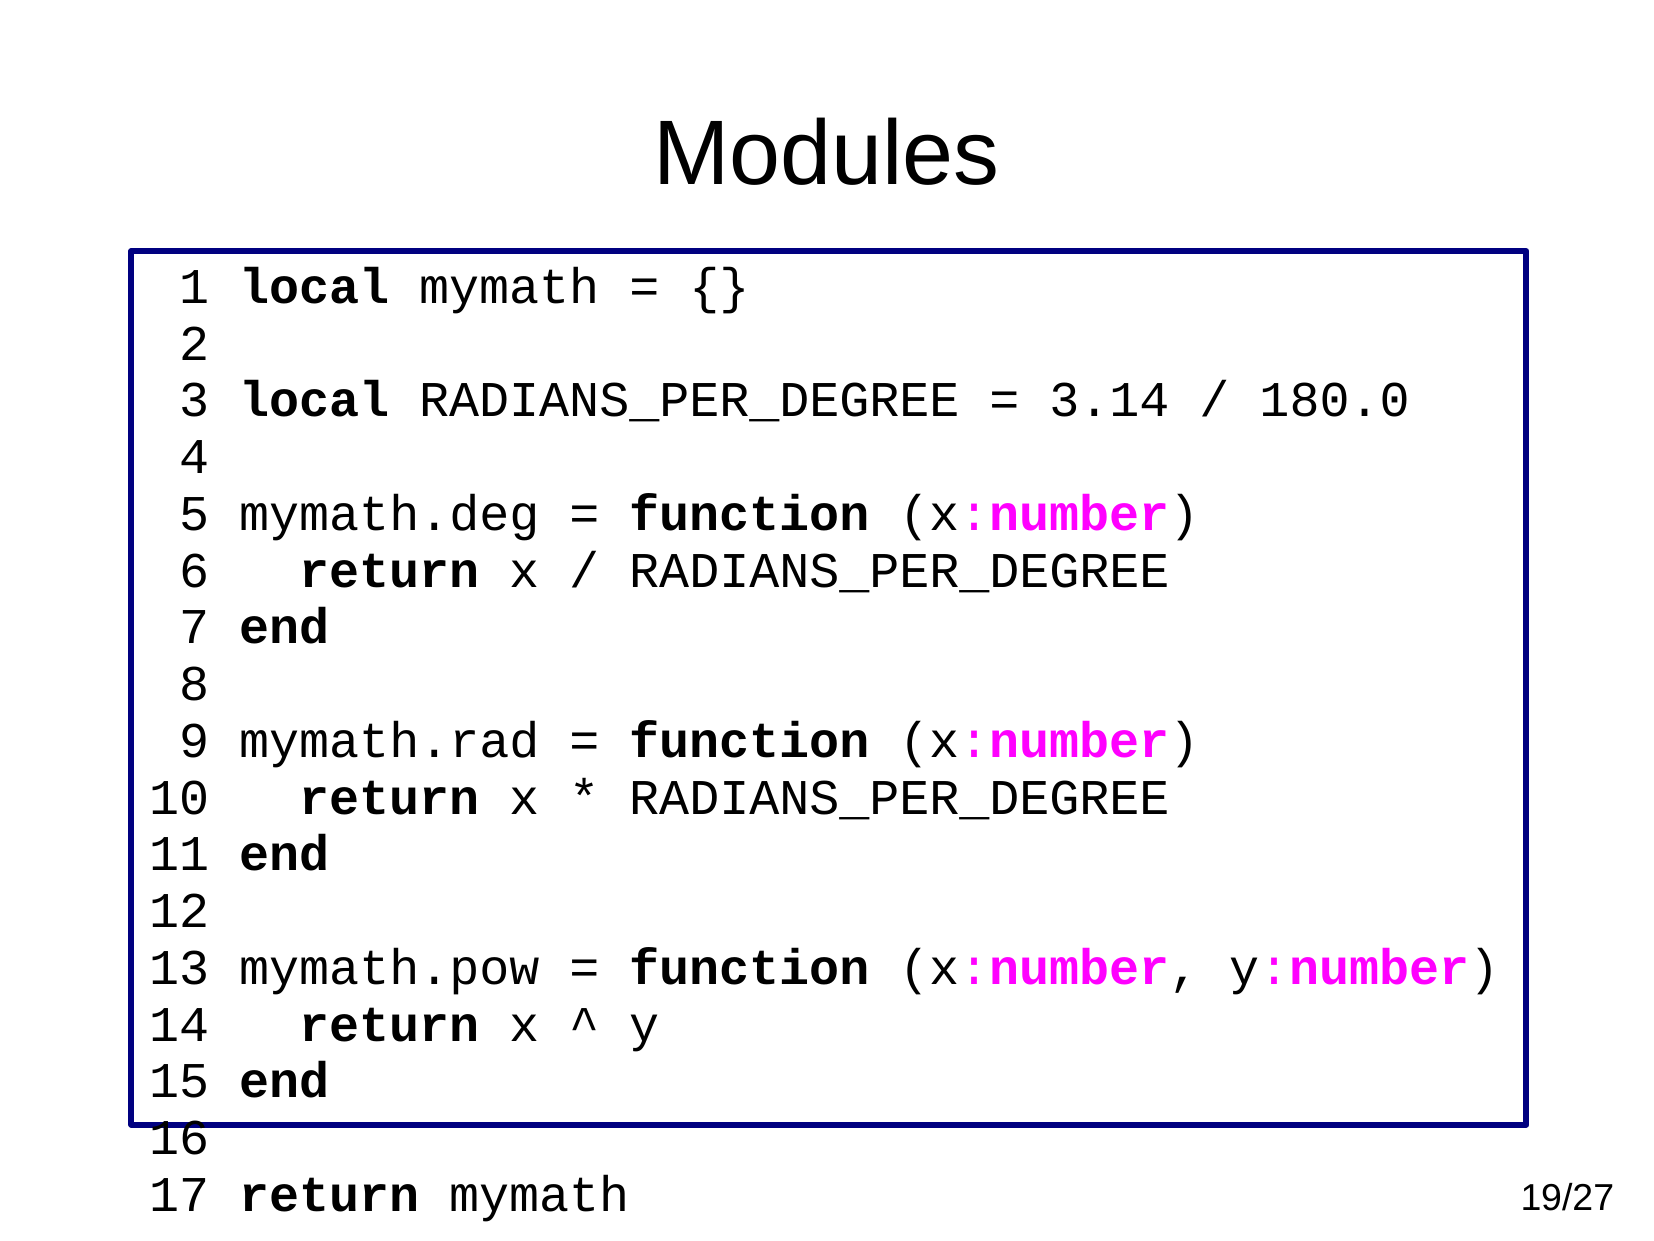

# Modules
 1 local mymath = {}
 2
 3 local RADIANS_PER_DEGREE = 3.14 / 180.0
 4
 5 mymath.deg = function (x:number)
 6 return x / RADIANS_PER_DEGREE
 7 end
 8
 9 mymath.rad = function (x:number)
10 return x * RADIANS_PER_DEGREE
11 end
12
13 mymath.pow = function (x:number, y:number)
14 return x ^ y
15 end
16
17 return mymath
 19/27